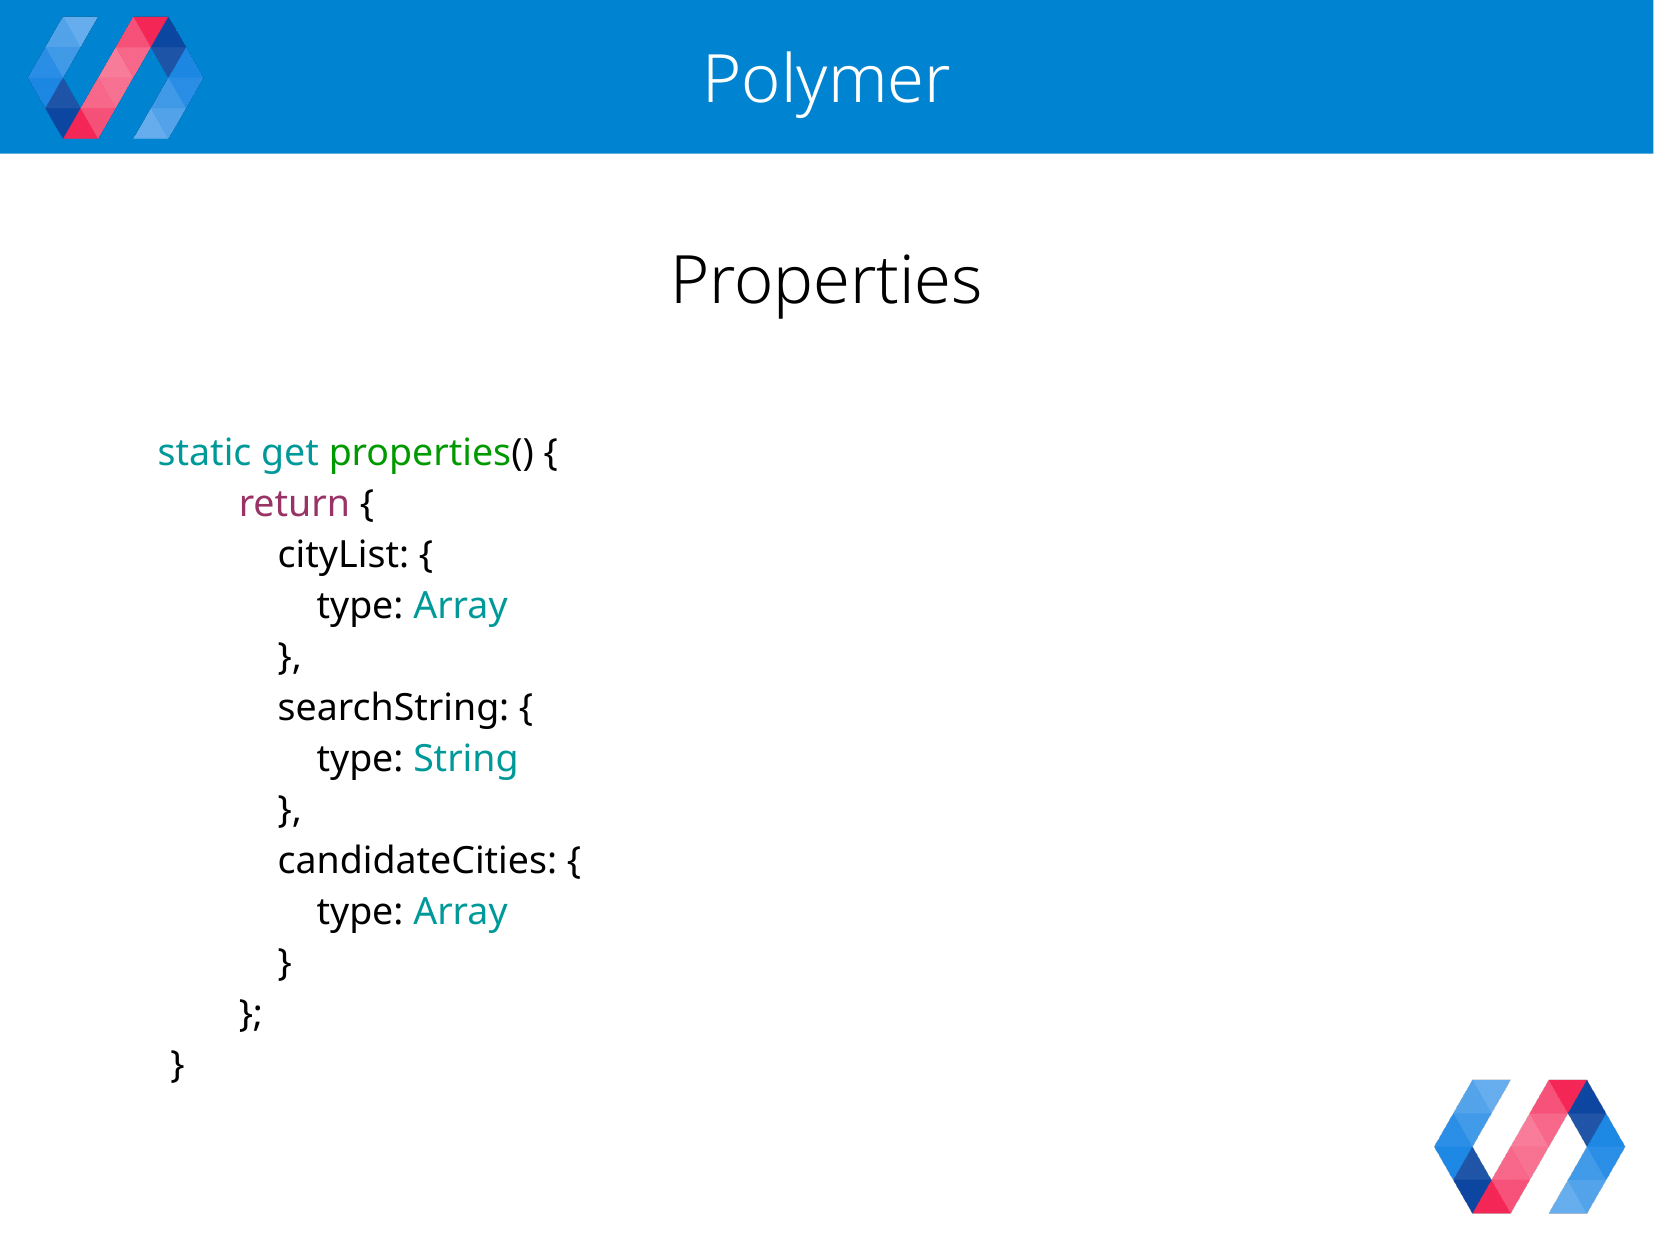

# Polymer
Properties
 static get properties() {
 return {
 cityList: {
 type: Array
 },
 searchString: {
 type: String
 },
 candidateCities: {
 type: Array
 }
 };
 }